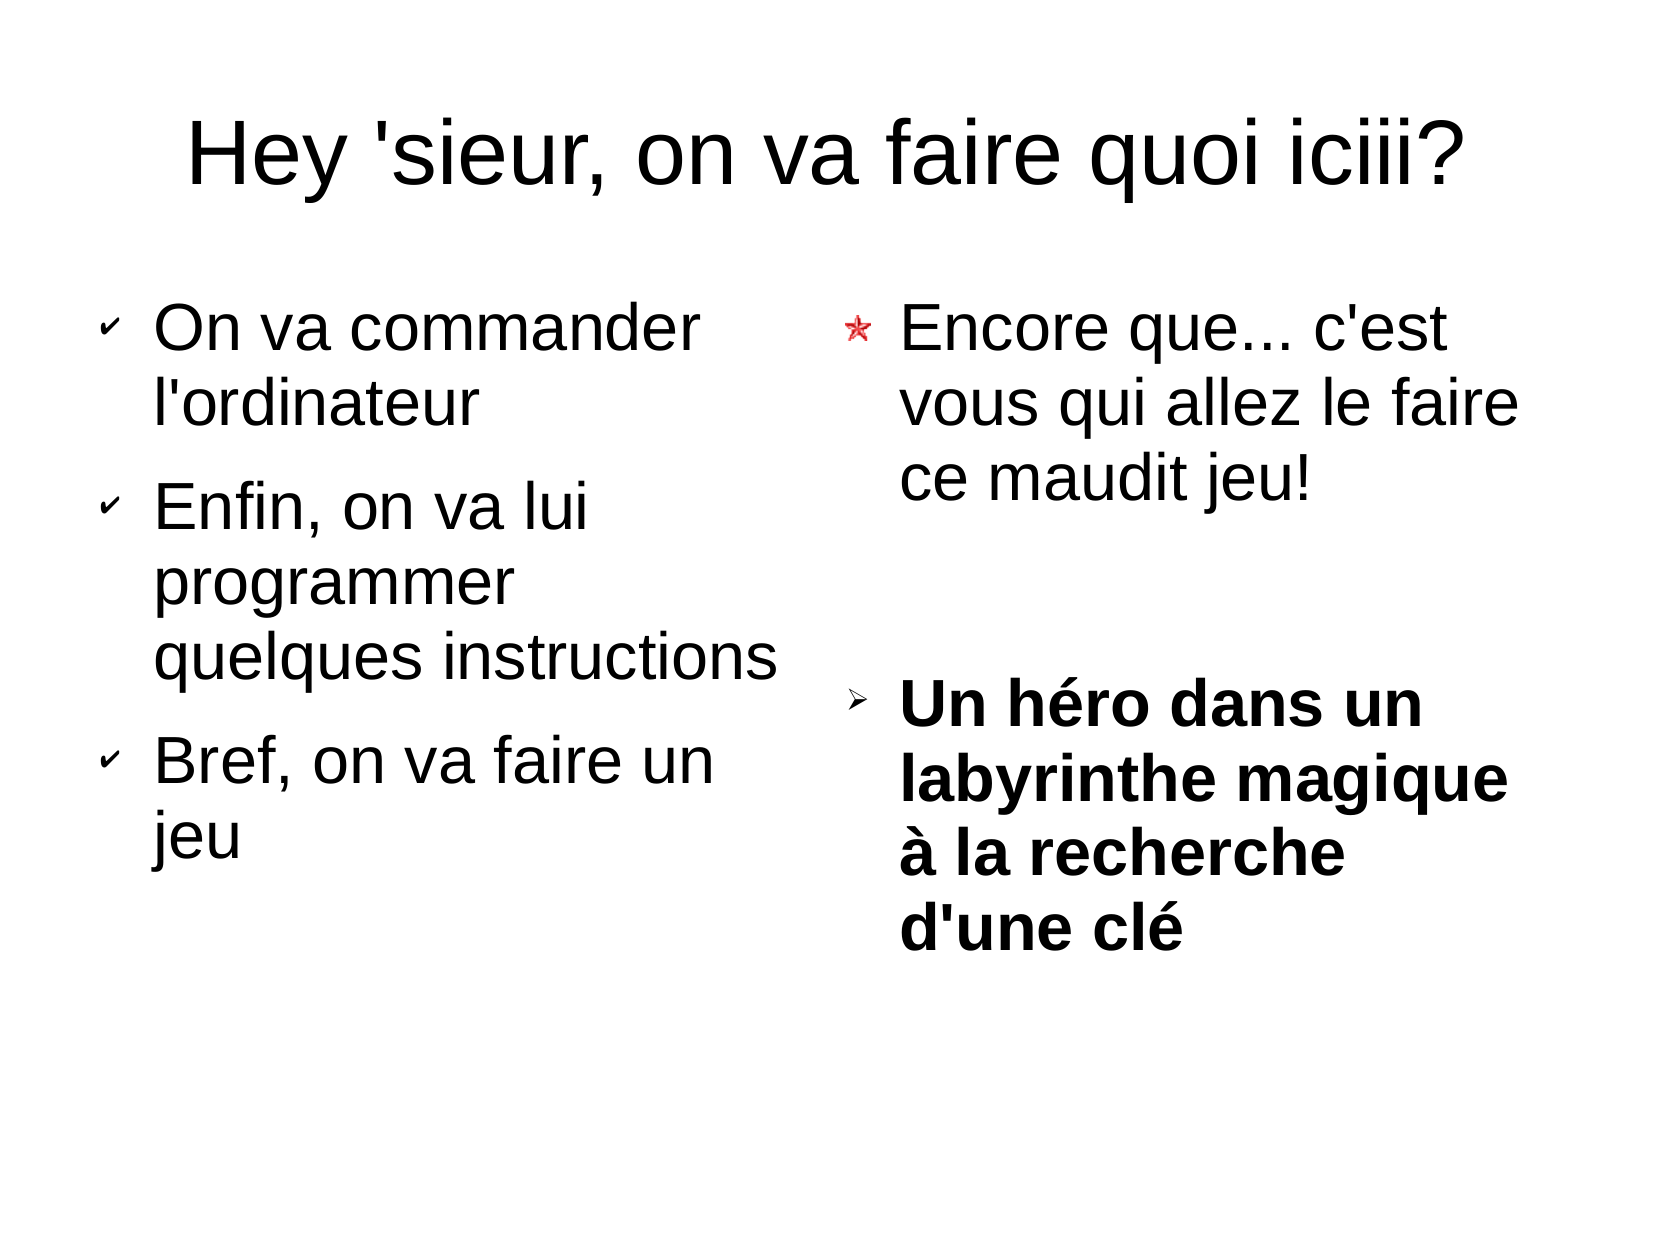

# Hey 'sieur, on va faire quoi iciii?
On va commander l'ordinateur
Enfin, on va lui programmer quelques instructions
Bref, on va faire un jeu
Encore que... c'est vous qui allez le faire ce maudit jeu!
Un héro dans un labyrinthe magique à la recherche d'une clé